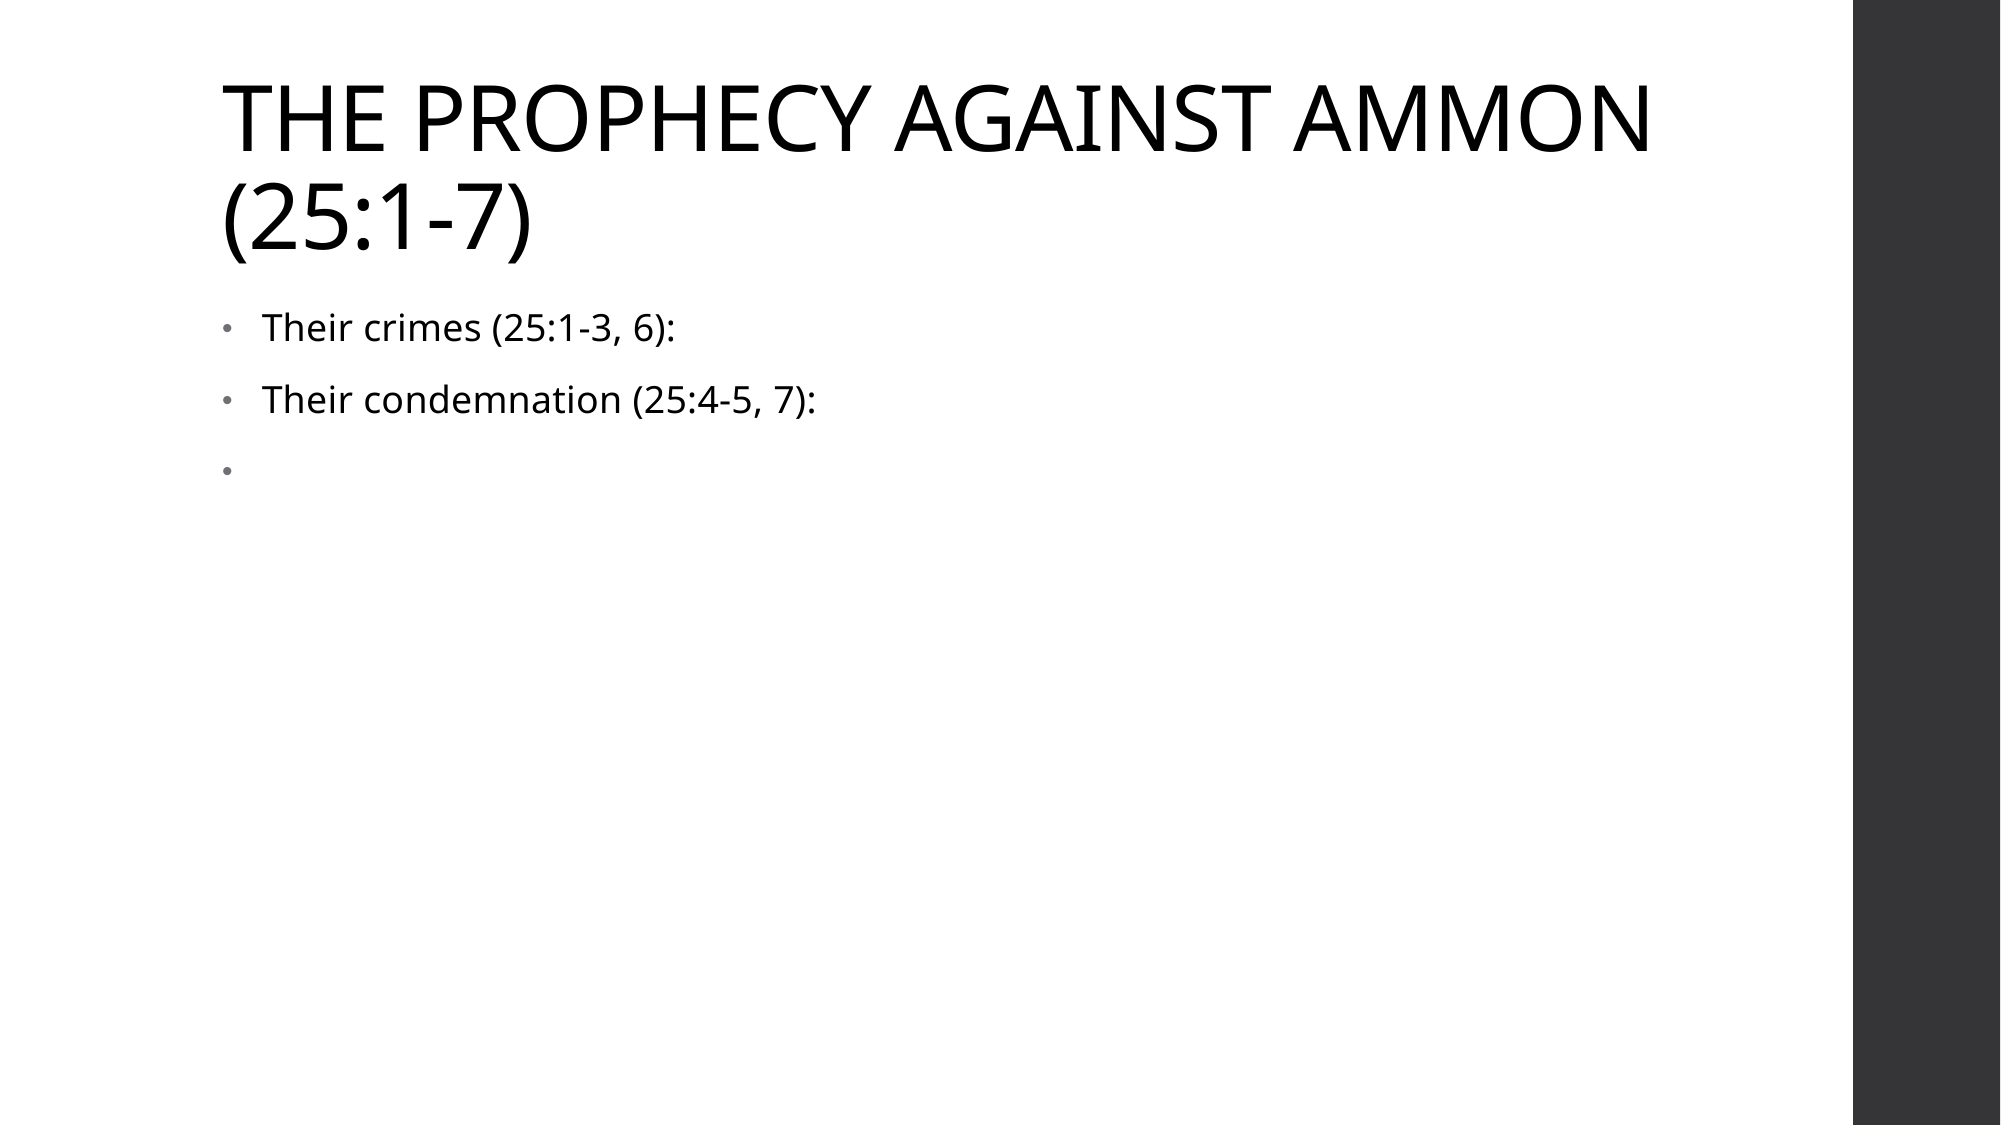

# THE PROPHECY AGAINST AMMON (25:1-7)
 Their crimes (25:1-3, 6):
 Their condemnation (25:4-5, 7):